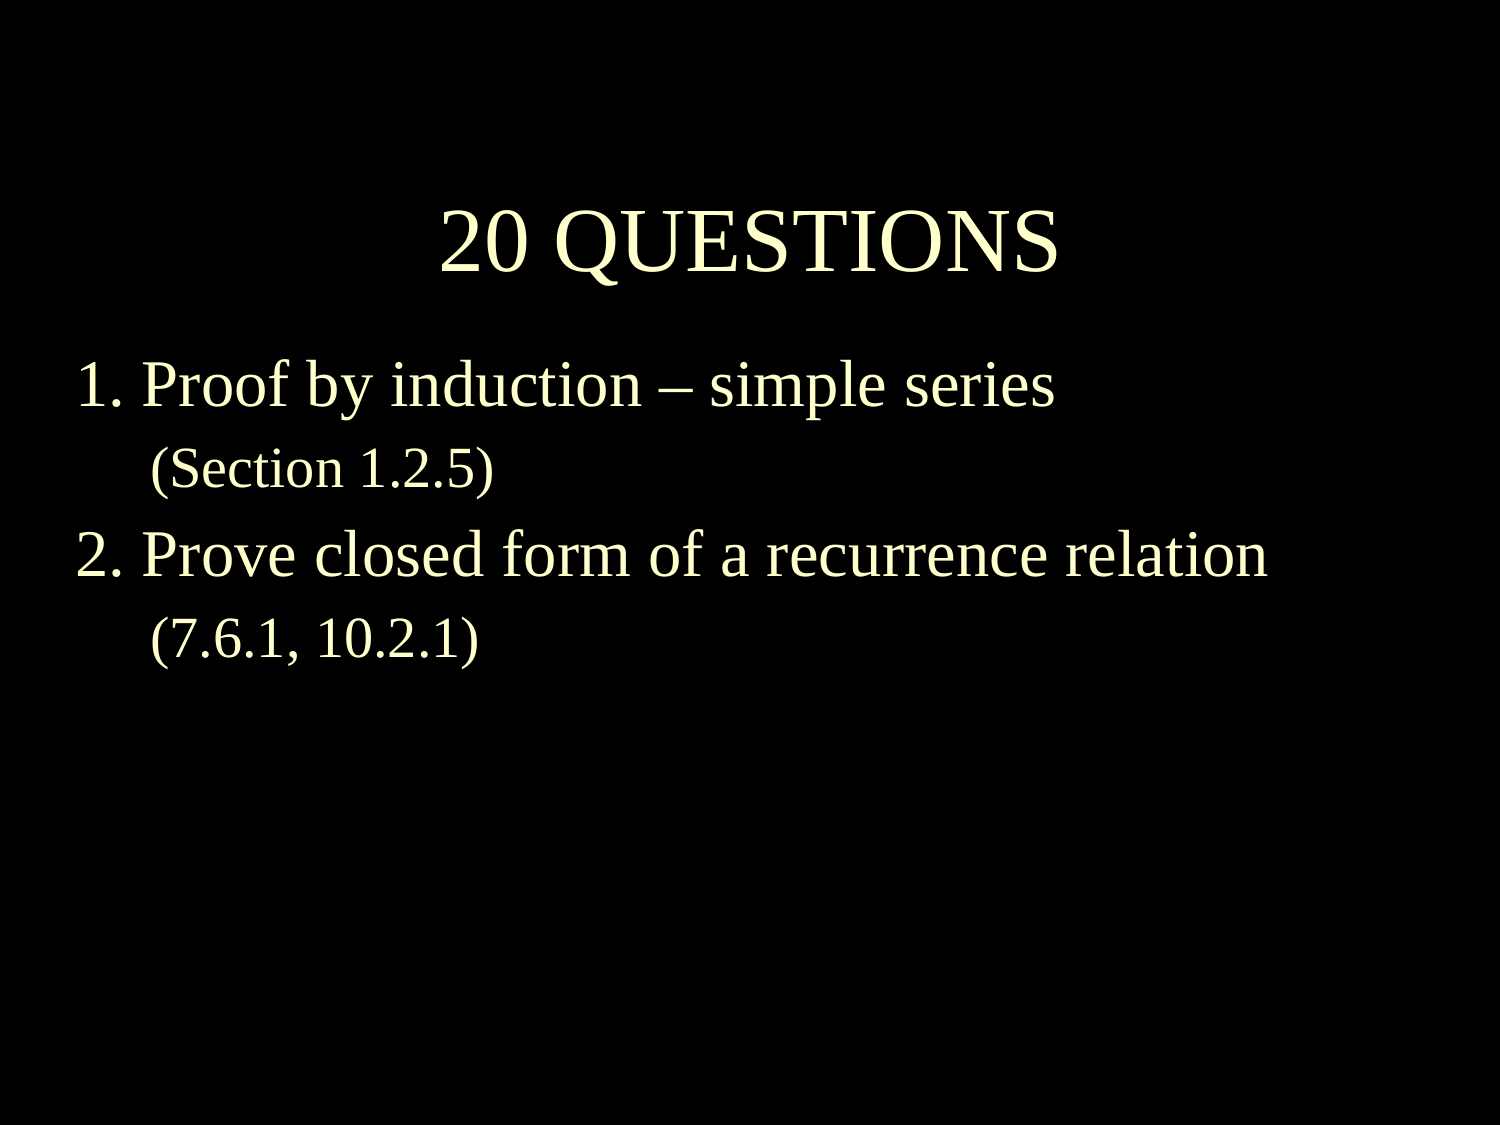

# 20 QUESTIONS
1. Proof by induction – simple series
(Section 1.2.5)
2. Prove closed form of a recurrence relation
(7.6.1, 10.2.1)